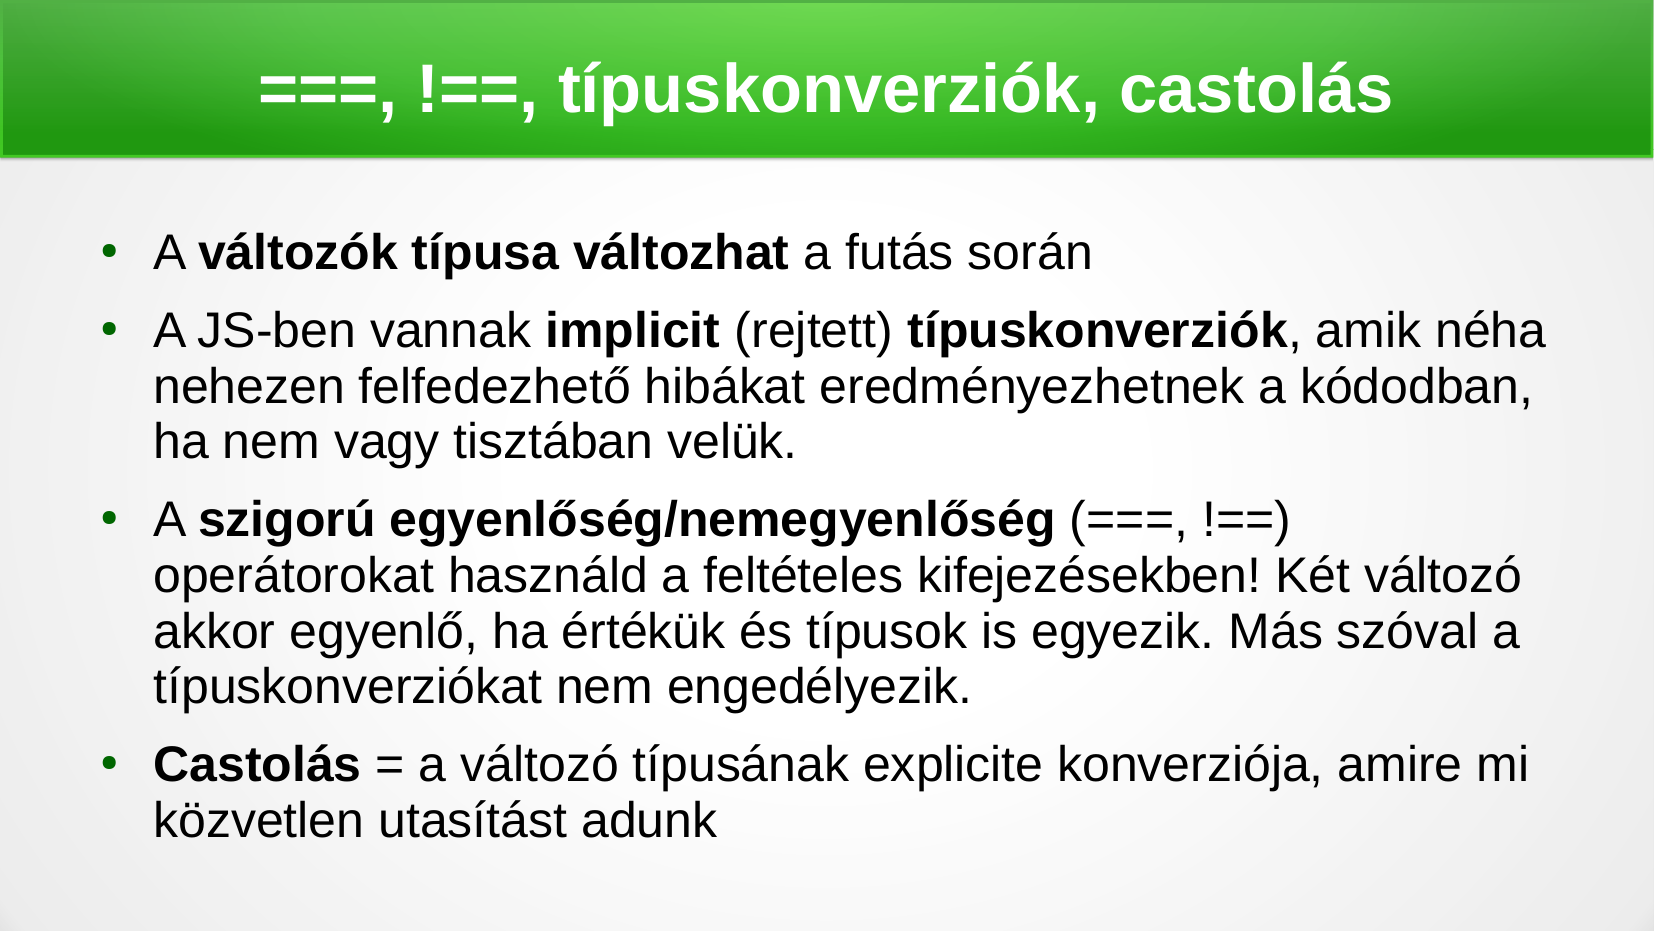

# ===, !==, típuskonverziók, castolás
A változók típusa változhat a futás során
A JS-ben vannak implicit (rejtett) típuskonverziók, amik néha nehezen felfedezhető hibákat eredményezhetnek a kódodban, ha nem vagy tisztában velük.
A szigorú egyenlőség/nemegyenlőség (===, !==) operátorokat használd a feltételes kifejezésekben! Két változó akkor egyenlő, ha értékük és típusok is egyezik. Más szóval a típuskonverziókat nem engedélyezik.
Castolás = a változó típusának explicite konverziója, amire mi közvetlen utasítást adunk